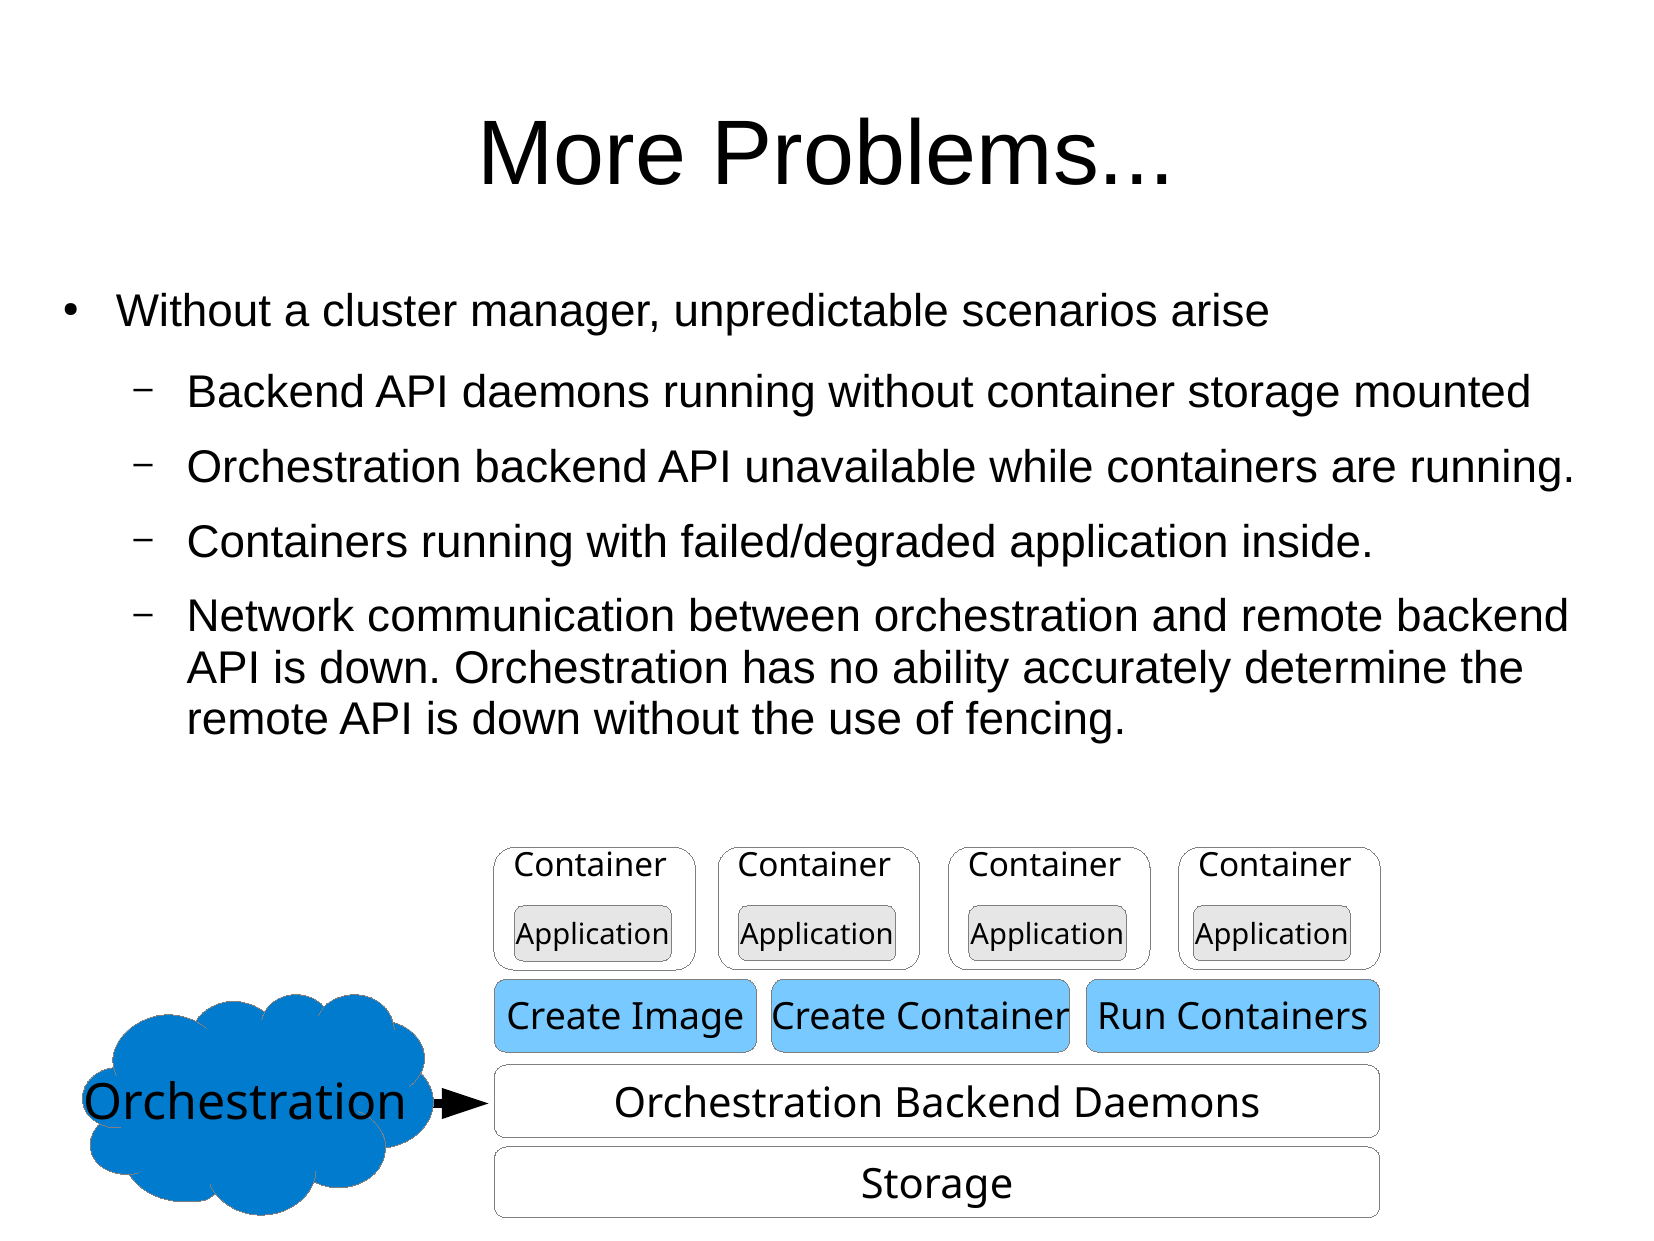

# More Problems...
Without a cluster manager, unpredictable scenarios arise
Backend API daemons running without container storage mounted
Orchestration backend API unavailable while containers are running.
Containers running with failed/degraded application inside.
Network communication between orchestration and remote backend API is down. Orchestration has no ability accurately determine the remote API is down without the use of fencing.
Container
Container
Container
Container
Application
Application
Application
Application
Create Image
Create Container
Run Containers
Orchestration
Orchestration Backend Daemons
Storage